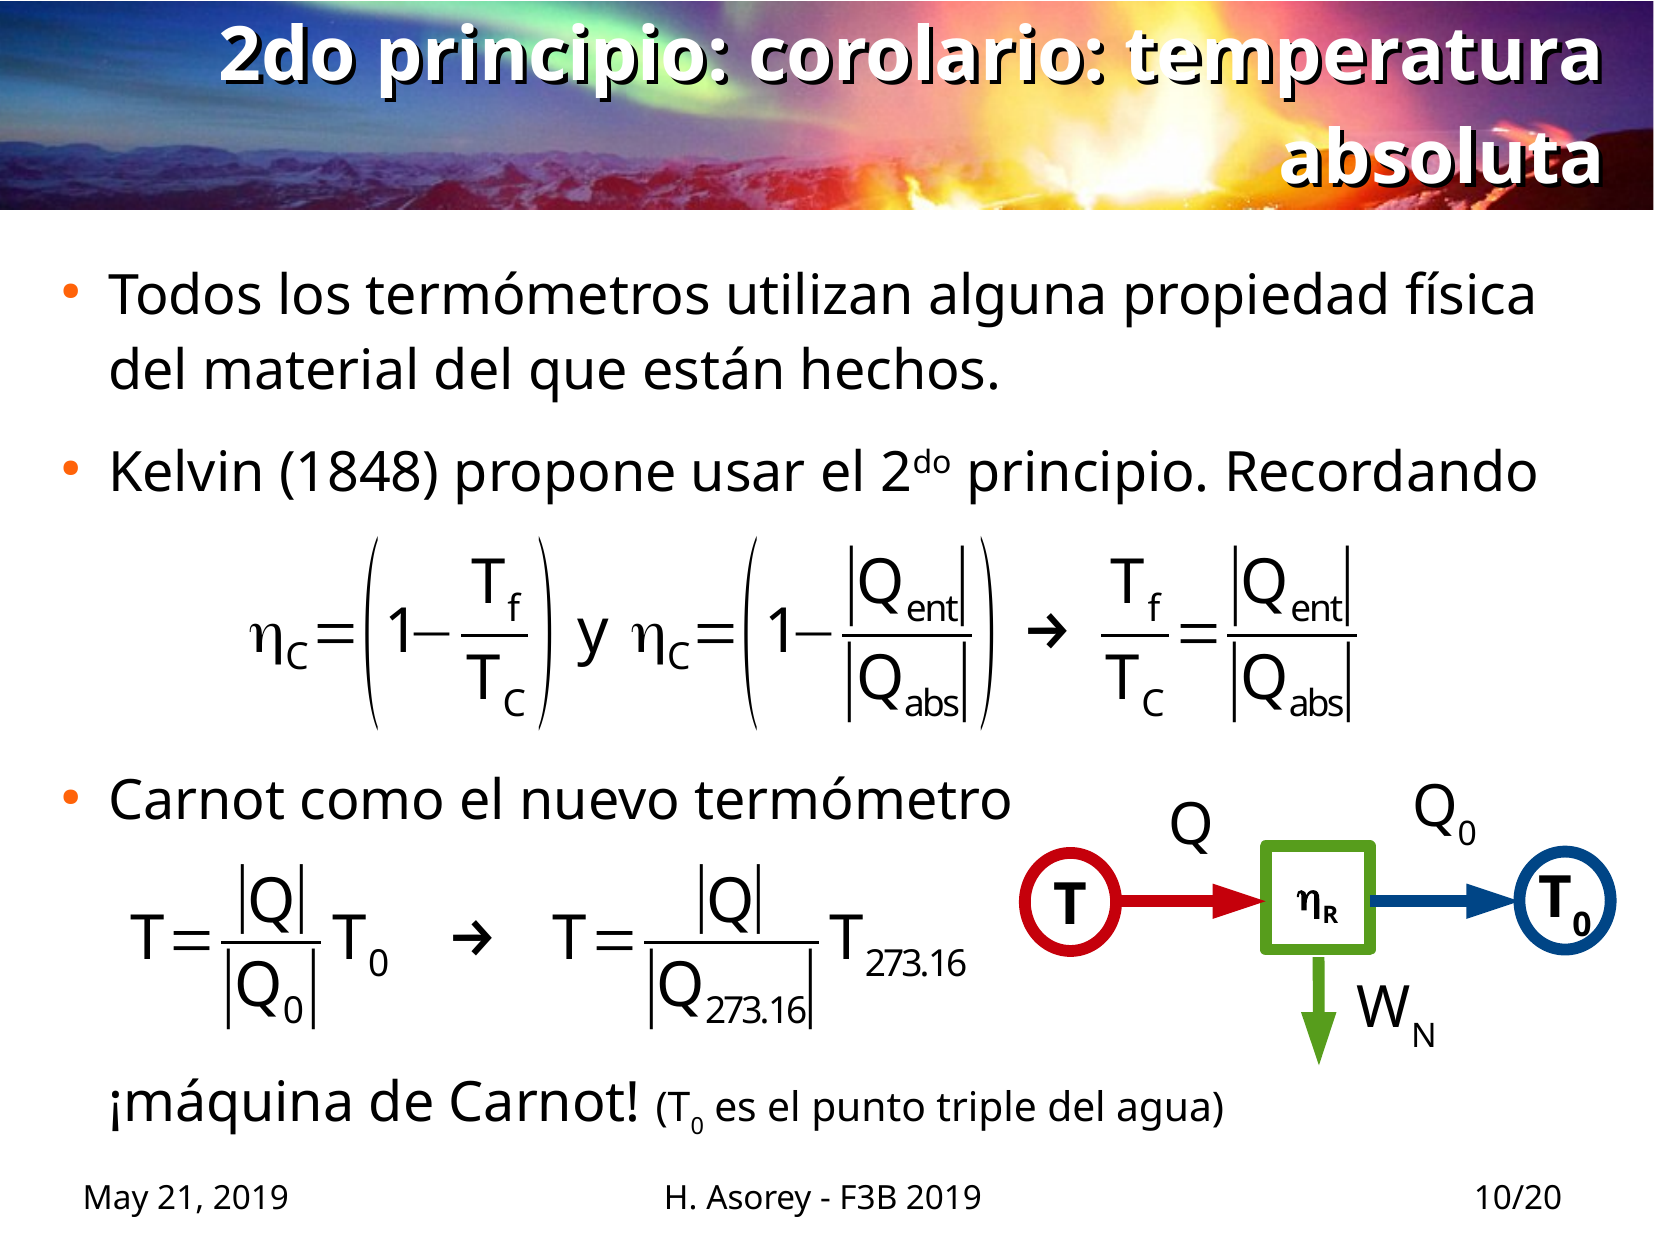

# 2do principio: corolario: temperatura absoluta
Todos los termómetros utilizan alguna propiedad física del material del que están hechos.
Kelvin (1848) propone usar el 2do principio. Recordando
Carnot como el nuevo termómetro
¡máquina de Carnot! (T0 es el punto triple del agua)
hR
T0
T
Q
Q0
WN
May 21, 2019
H. Asorey - F3B 2019
10